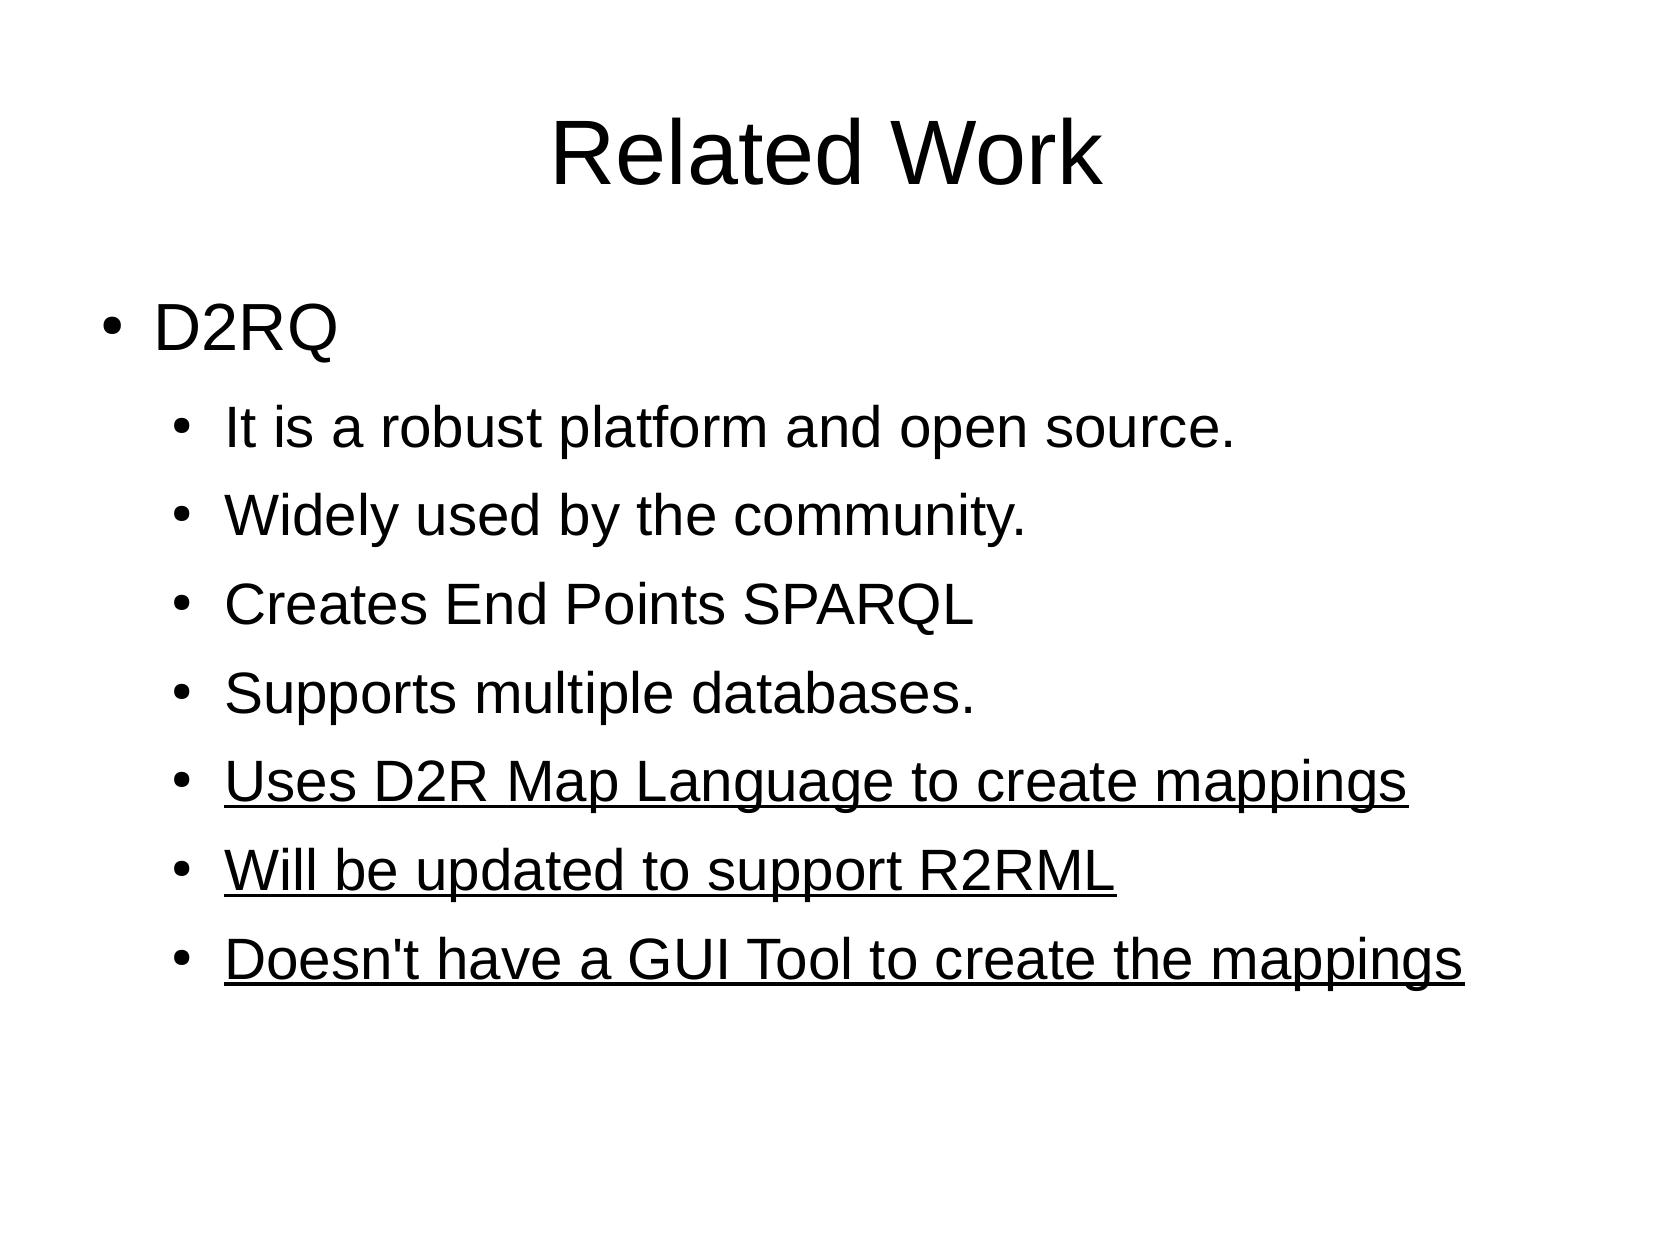

# Related Work
D2RQ
It is a robust platform and open source.
Widely used by the community.
Creates End Points SPARQL
Supports multiple databases.
Uses D2R Map Language to create mappings
Will be updated to support R2RML
Doesn't have a GUI Tool to create the mappings